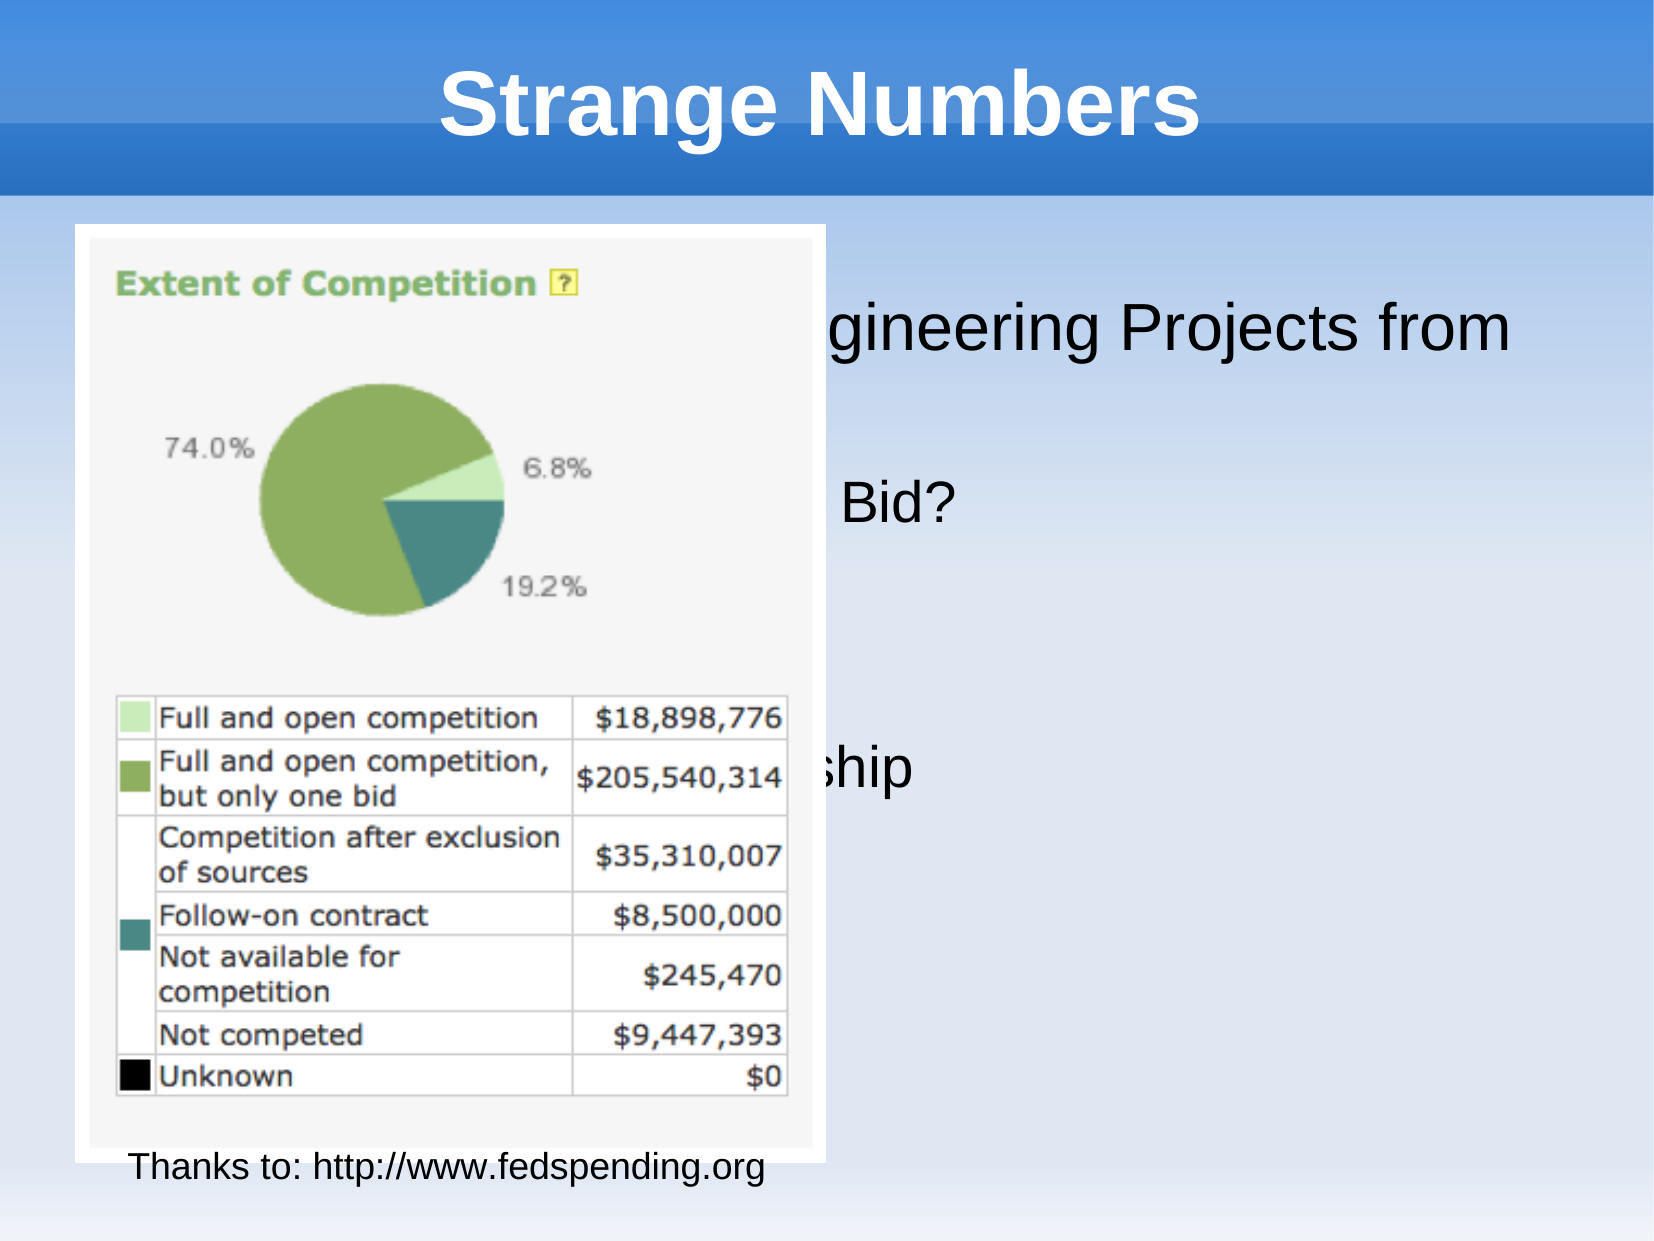

# Strange Numbers
DoD R&D Software Engineering Projects from 2008
74% Won with a Single Bid?
Vendor Lock Anyone
That's not good citizenship
Thanks to: http://www.fedspending.org